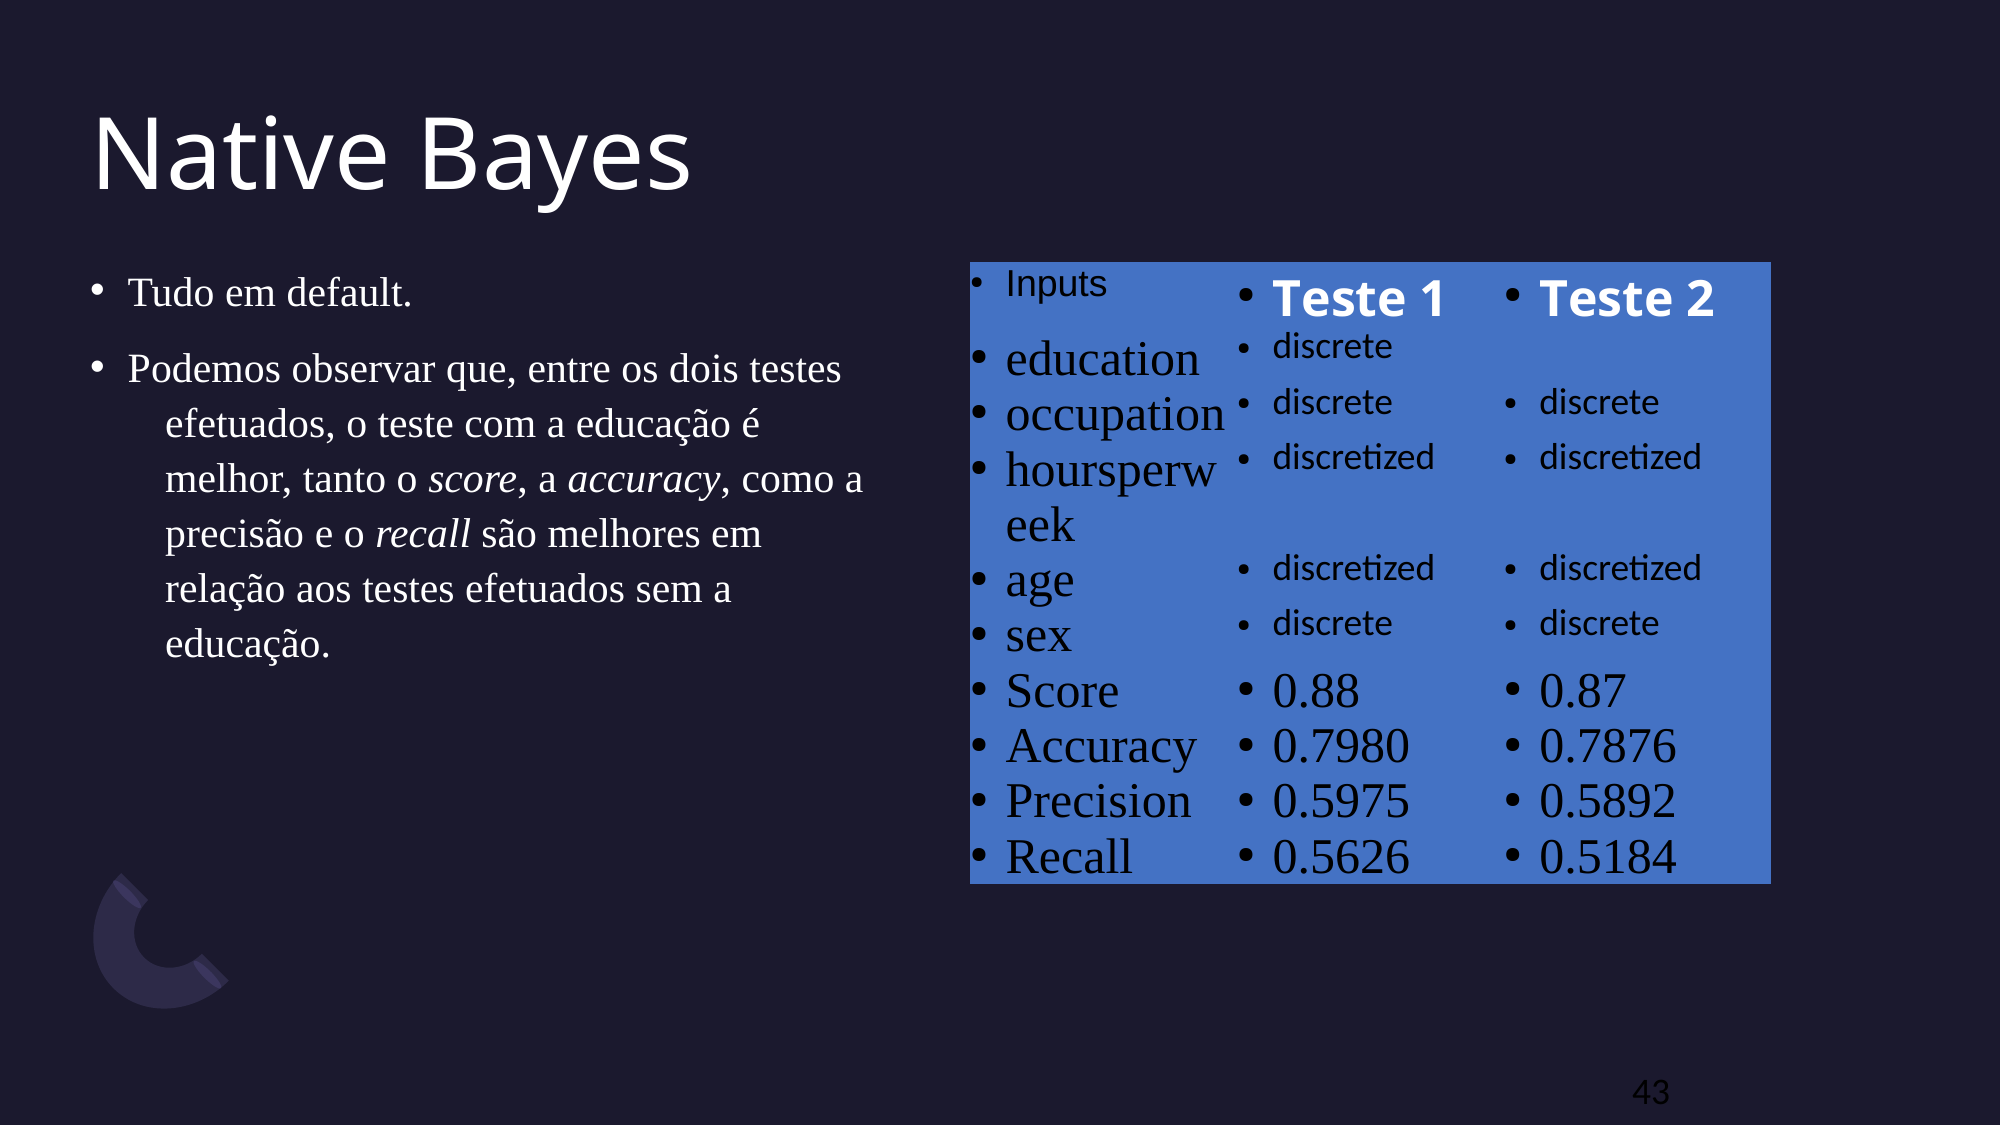

# Native Bayes
Tudo em default.
Podemos observar que, entre os dois testes efetuados, o teste com a educação é melhor, tanto o score, a accuracy, como a precisão e o recall são melhores em relação aos testes efetuados sem a educação.
| Inputs | Teste 1 | Teste 2 |
| --- | --- | --- |
| education | discrete | |
| occupation | discrete | discrete |
| hoursperweek | discretized | discretized |
| age | discretized | discretized |
| sex | discrete | discrete |
| Score | 0.88 | 0.87 |
| Accuracy | 0.7980 | 0.7876 |
| Precision | 0.5975 | 0.5892 |
| Recall | 0.5626 | 0.5184 |